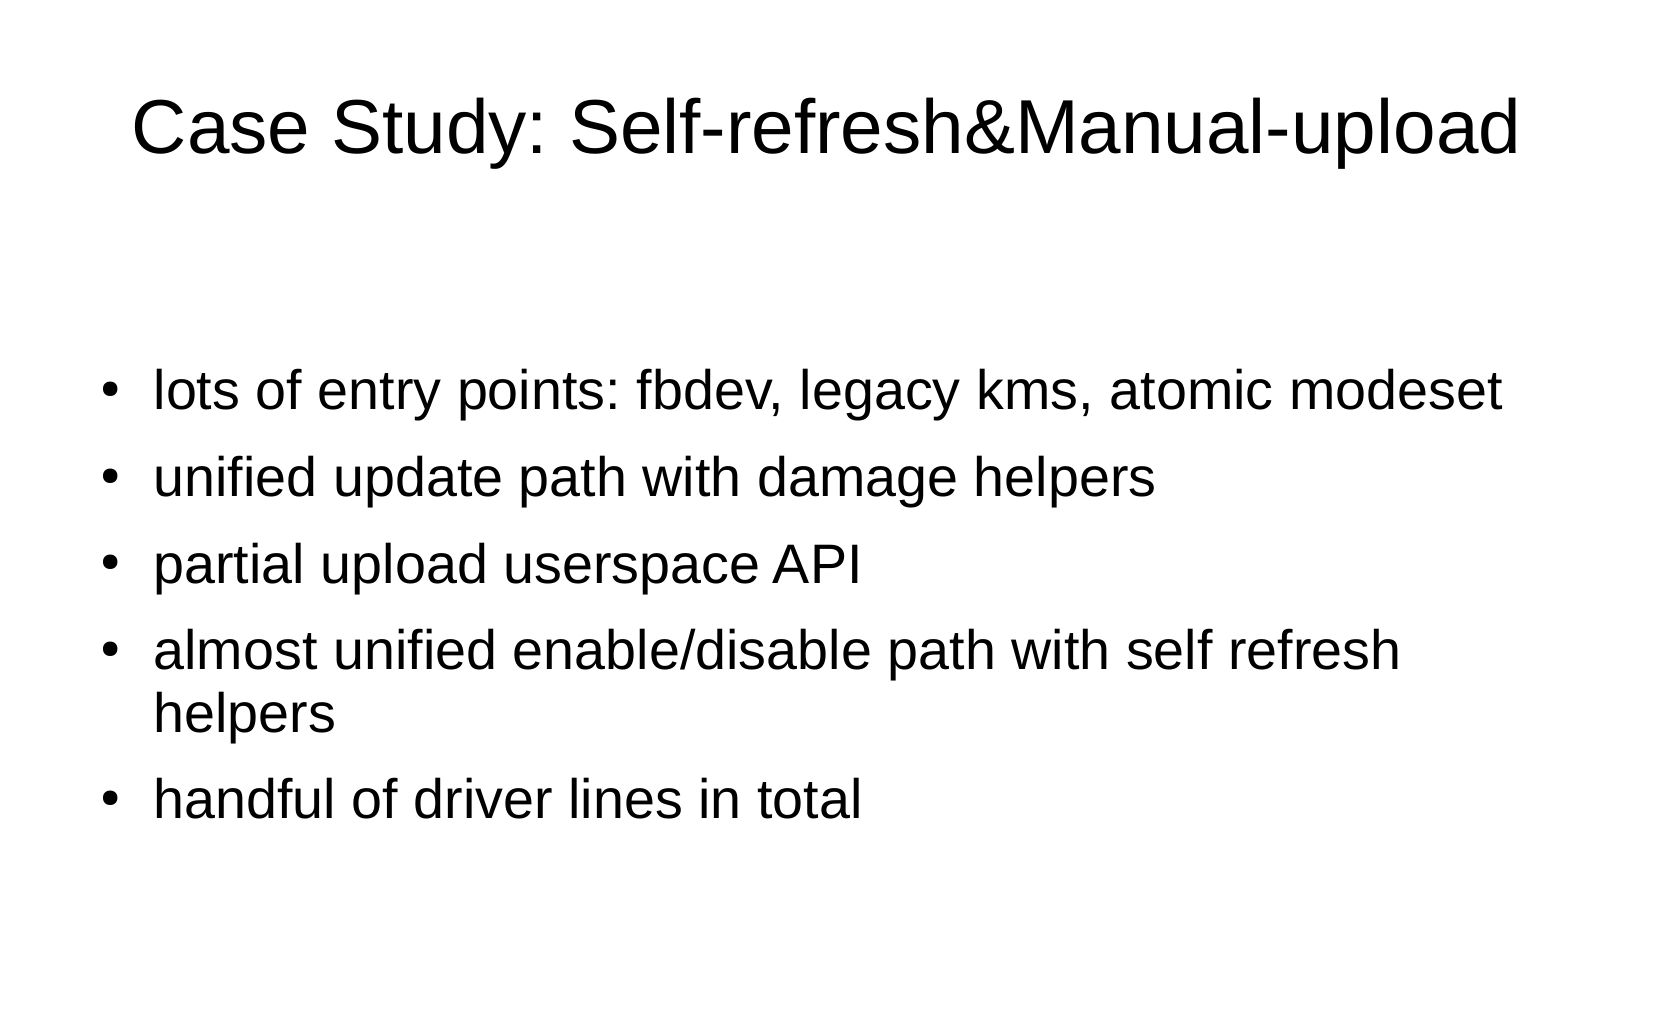

# Case Study: Self-refresh&Manual-upload
lots of entry points: fbdev, legacy kms, atomic modeset
unified update path with damage helpers
partial upload userspace API
almost unified enable/disable path with self refresh helpers
handful of driver lines in total